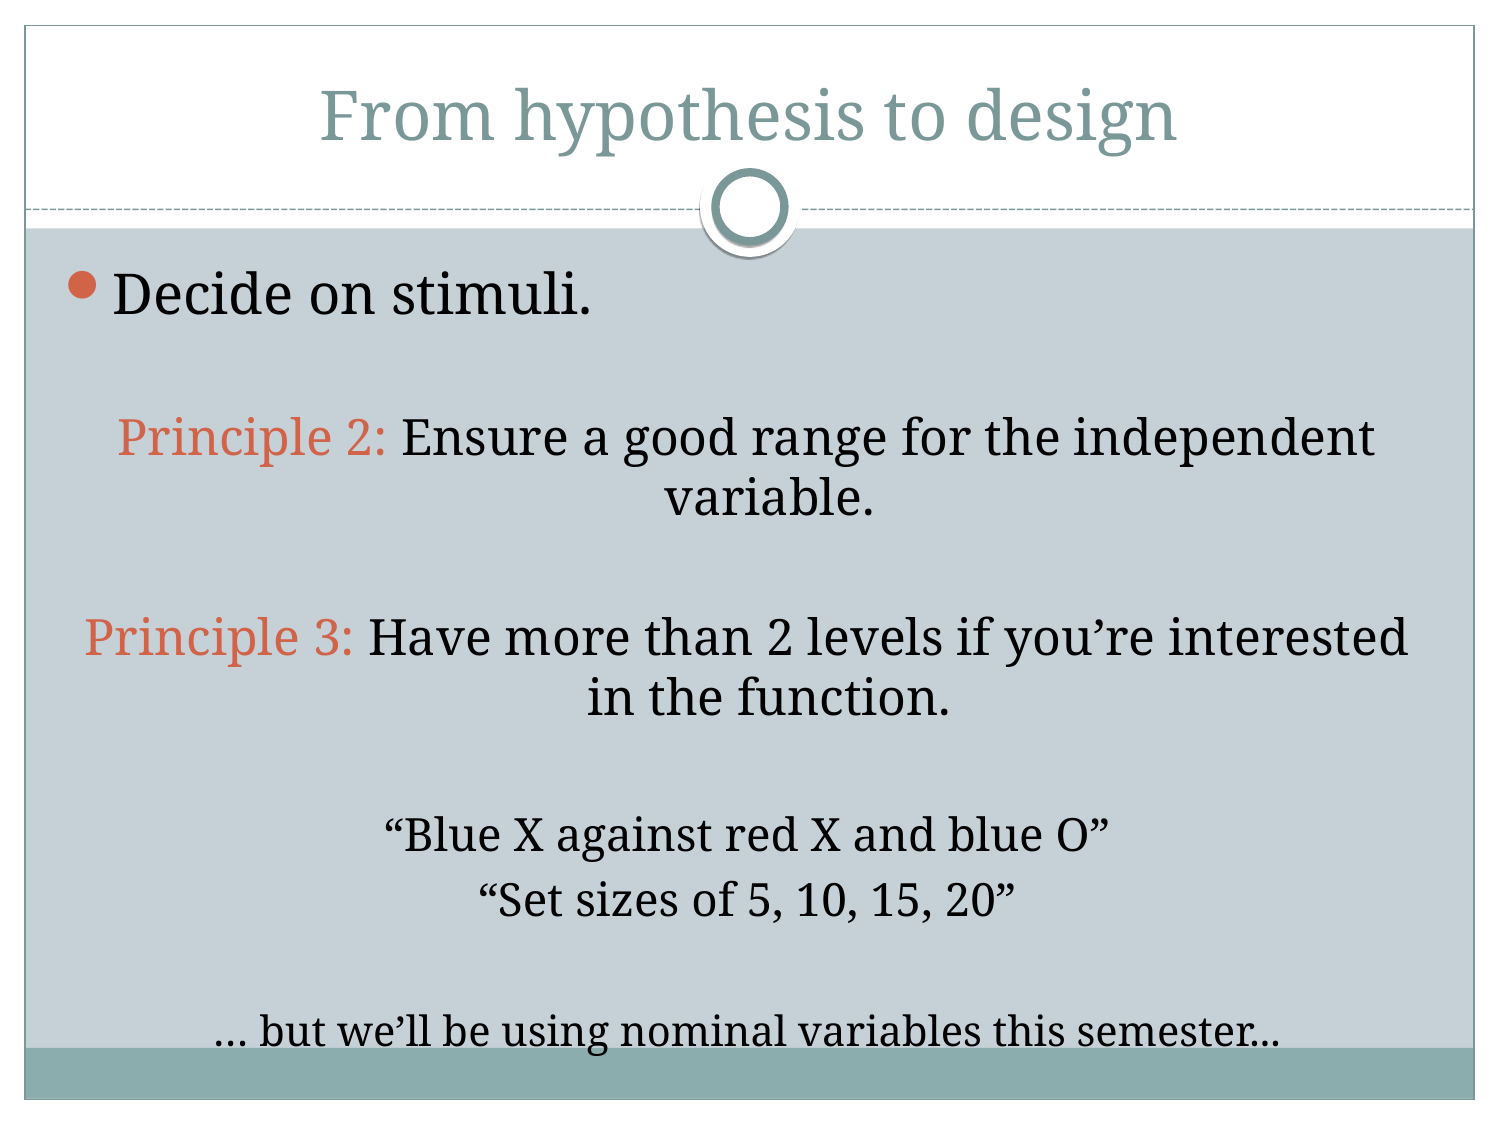

# From hypothesis to design
Decide on stimuli.
Principle 2: Ensure a good range for the independent variable.
Principle 3: Have more than 2 levels if you’re interested in the function.
“Blue X against red X and blue O”
“Set sizes of 5, 10, 15, 20”
… but we’ll be using nominal variables this semester...